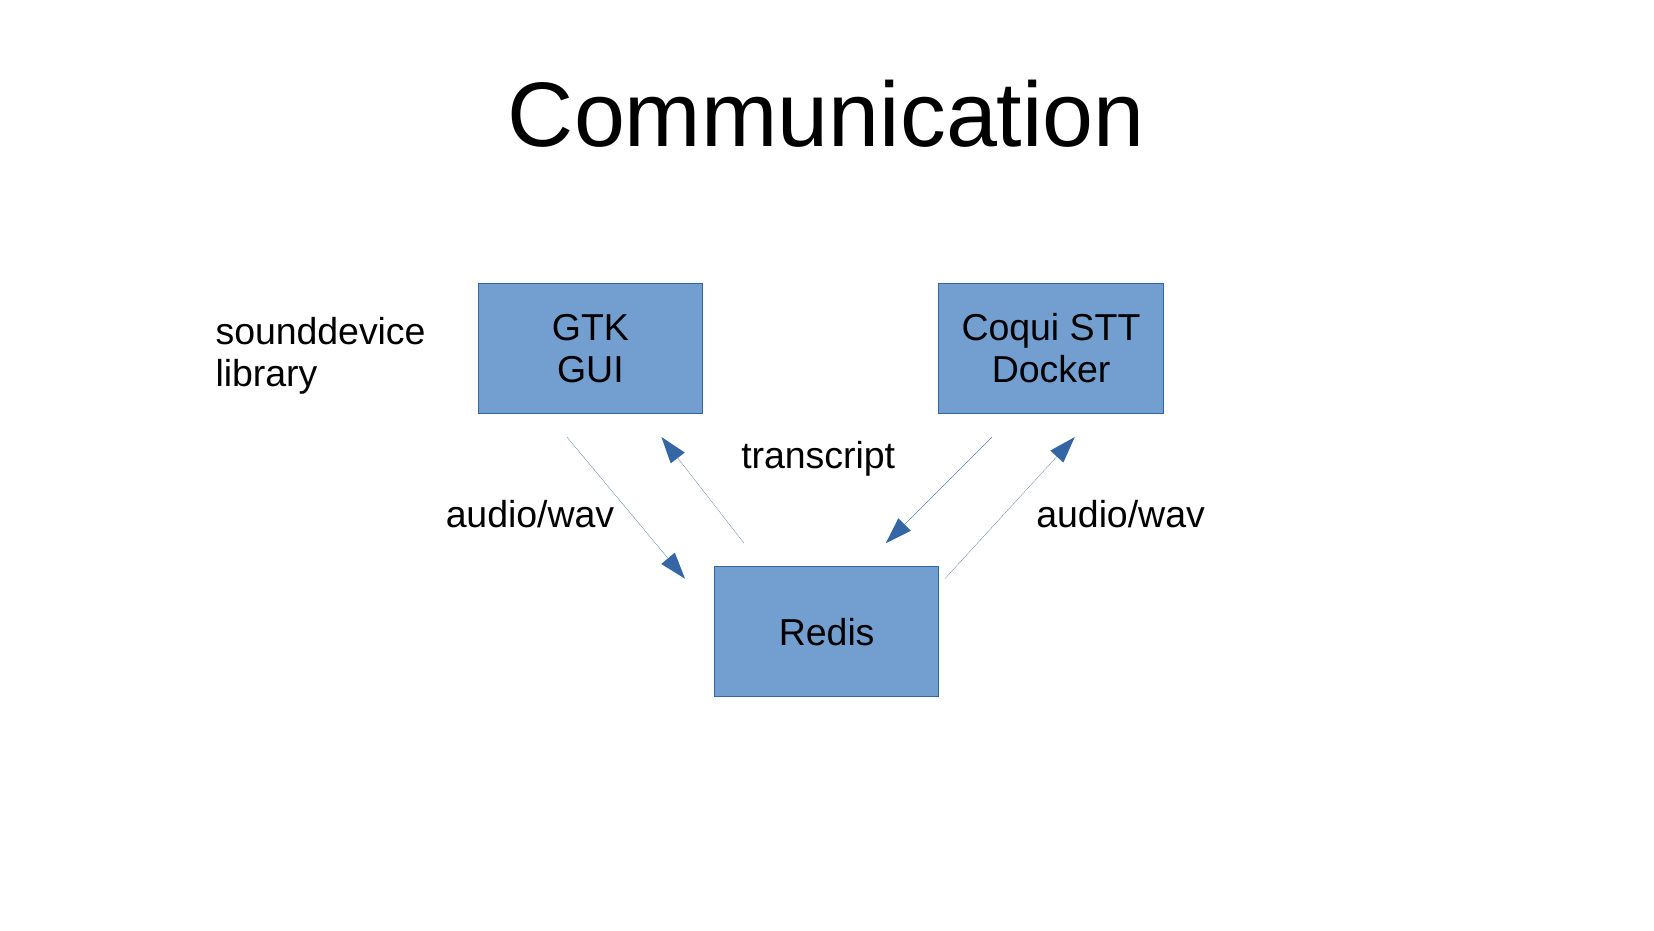

# Communication
GTK
GUI
Coqui STT
Docker
sounddevice
library
transcript
audio/wav
audio/wav
Redis